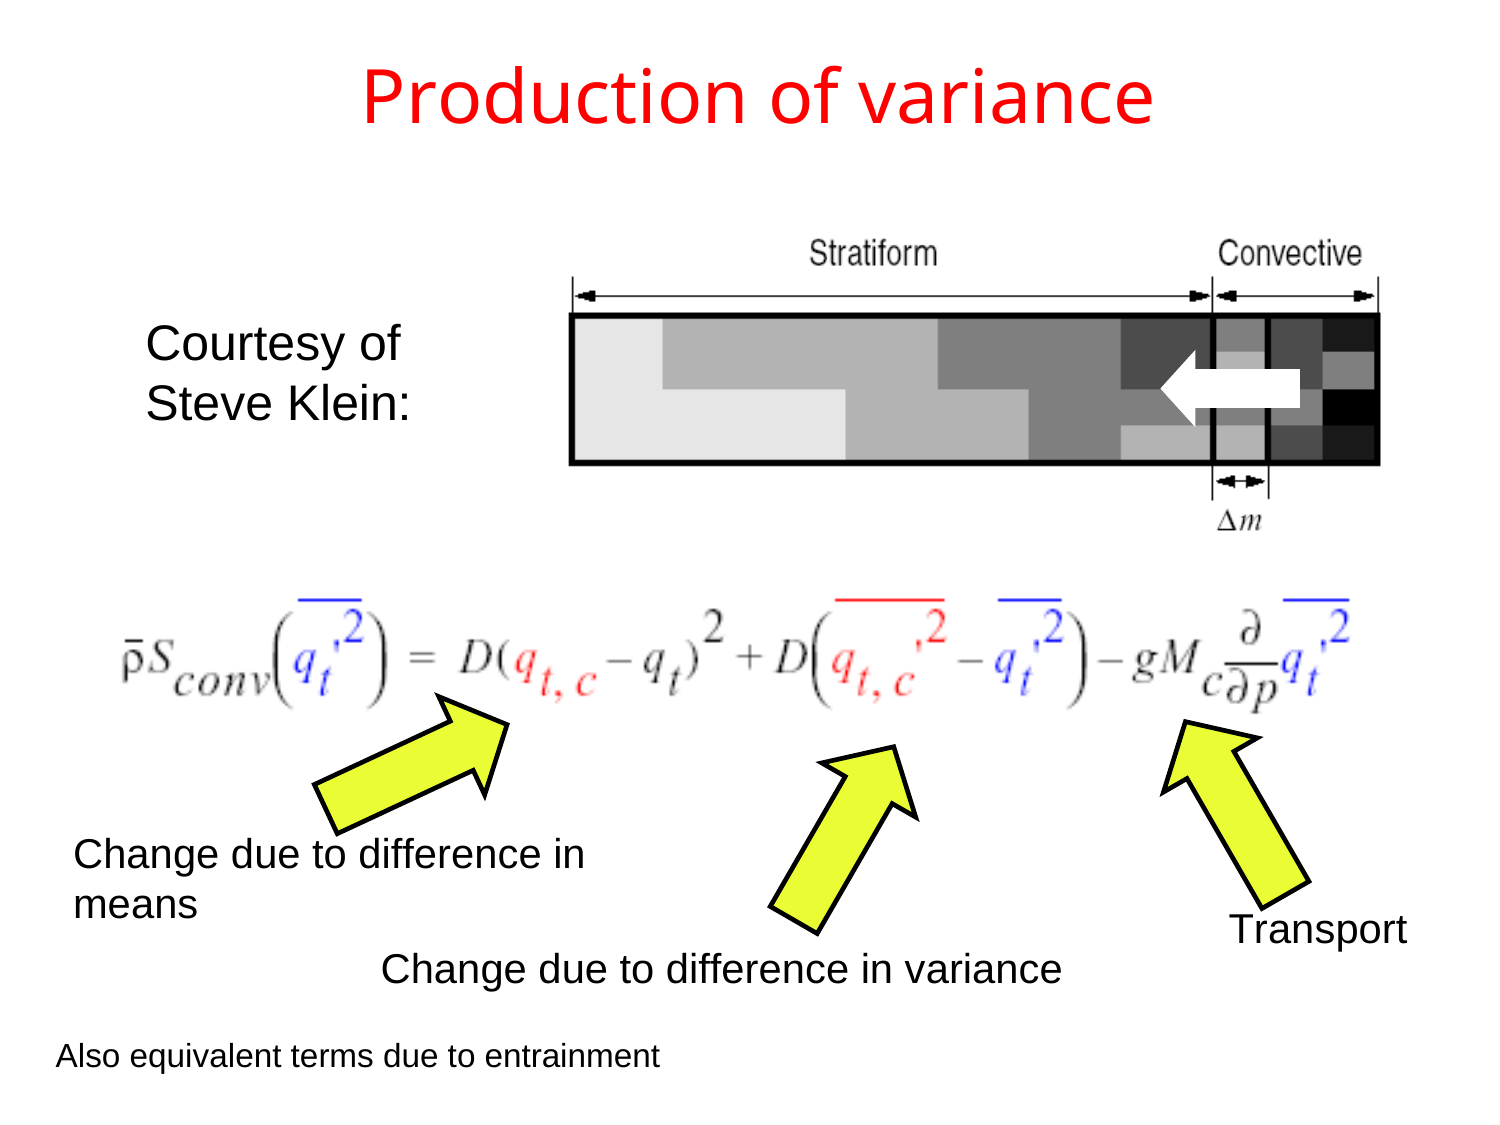

# Production of variance
Courtesy of Steve Klein:
Change due to difference in means
Transport
Change due to difference in variance
Also equivalent terms due to entrainment